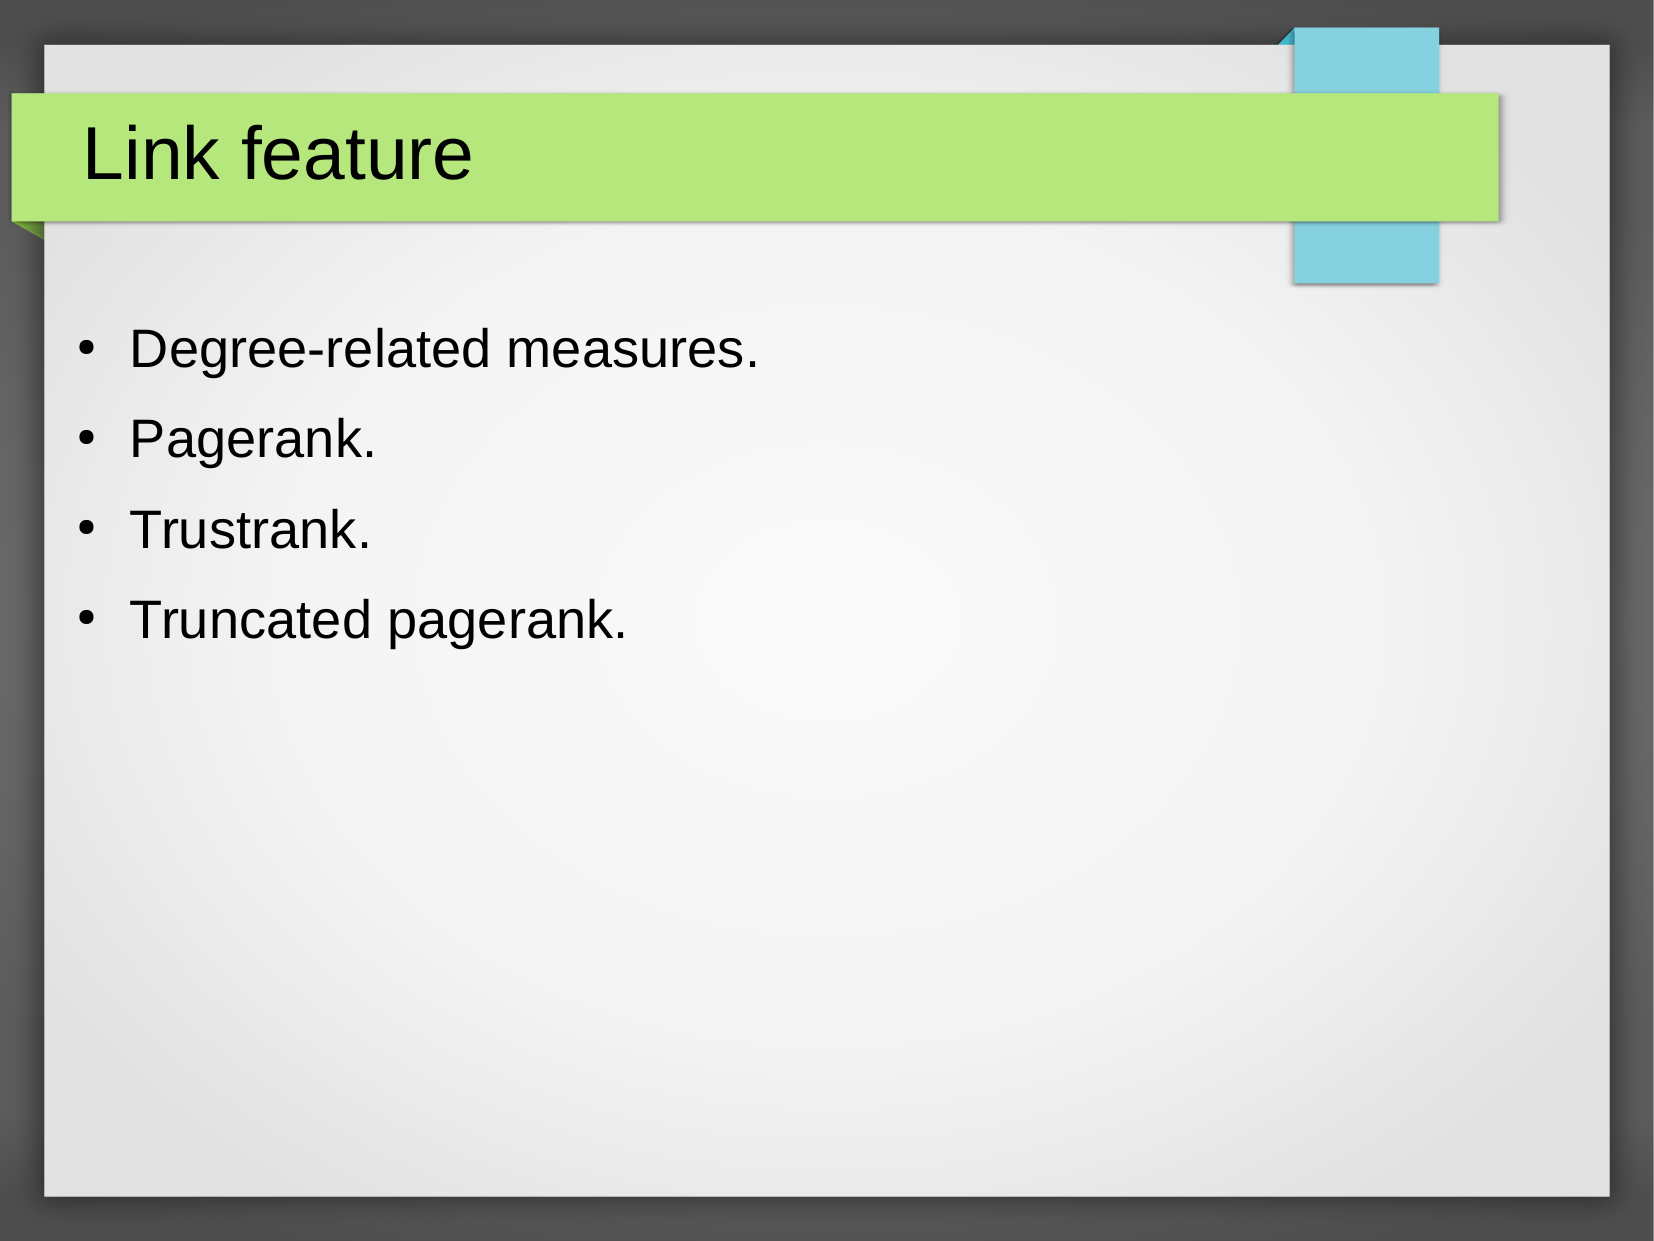

# Link feature
Degree-related measures.
Pagerank.
Trustrank.
Truncated pagerank.